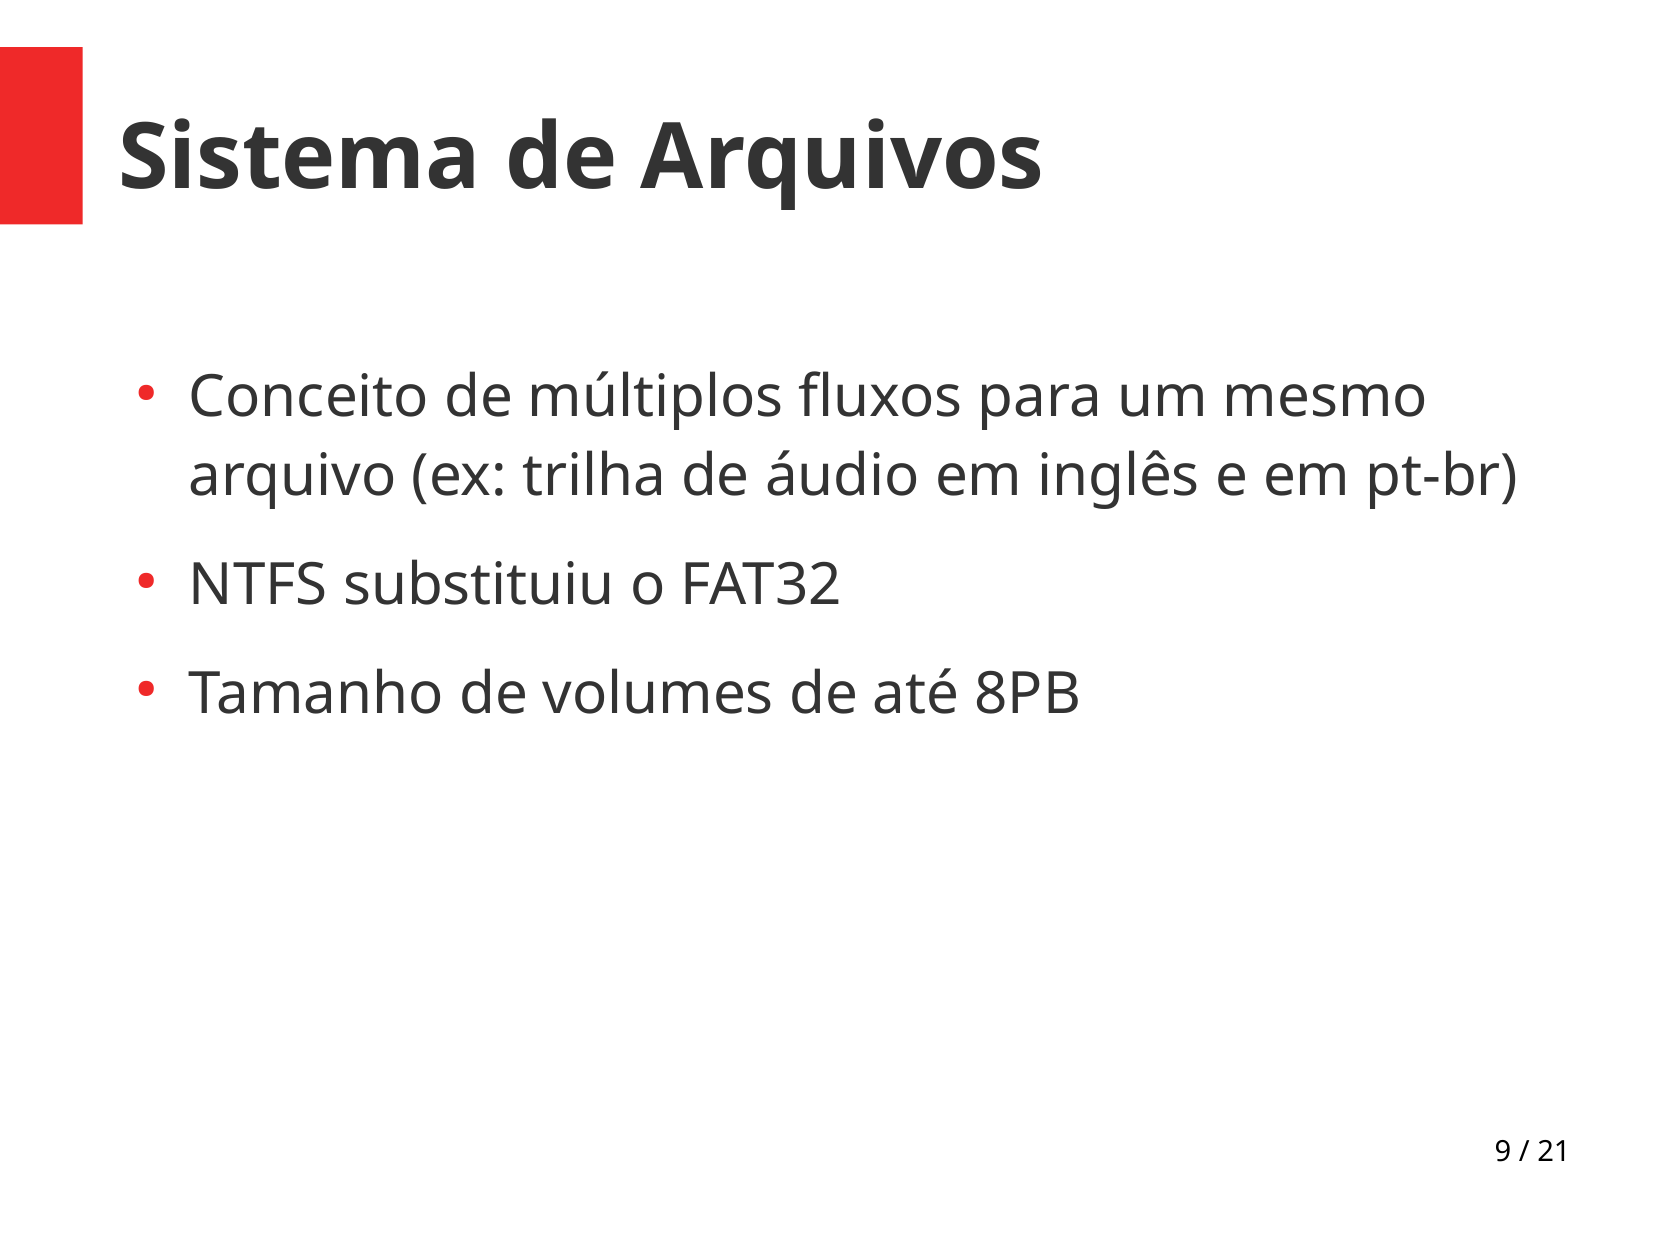

# Sistema de Arquivos
Conceito de múltiplos fluxos para um mesmo arquivo (ex: trilha de áudio em inglês e em pt-br)
NTFS substituiu o FAT32
Tamanho de volumes de até 8PB
9